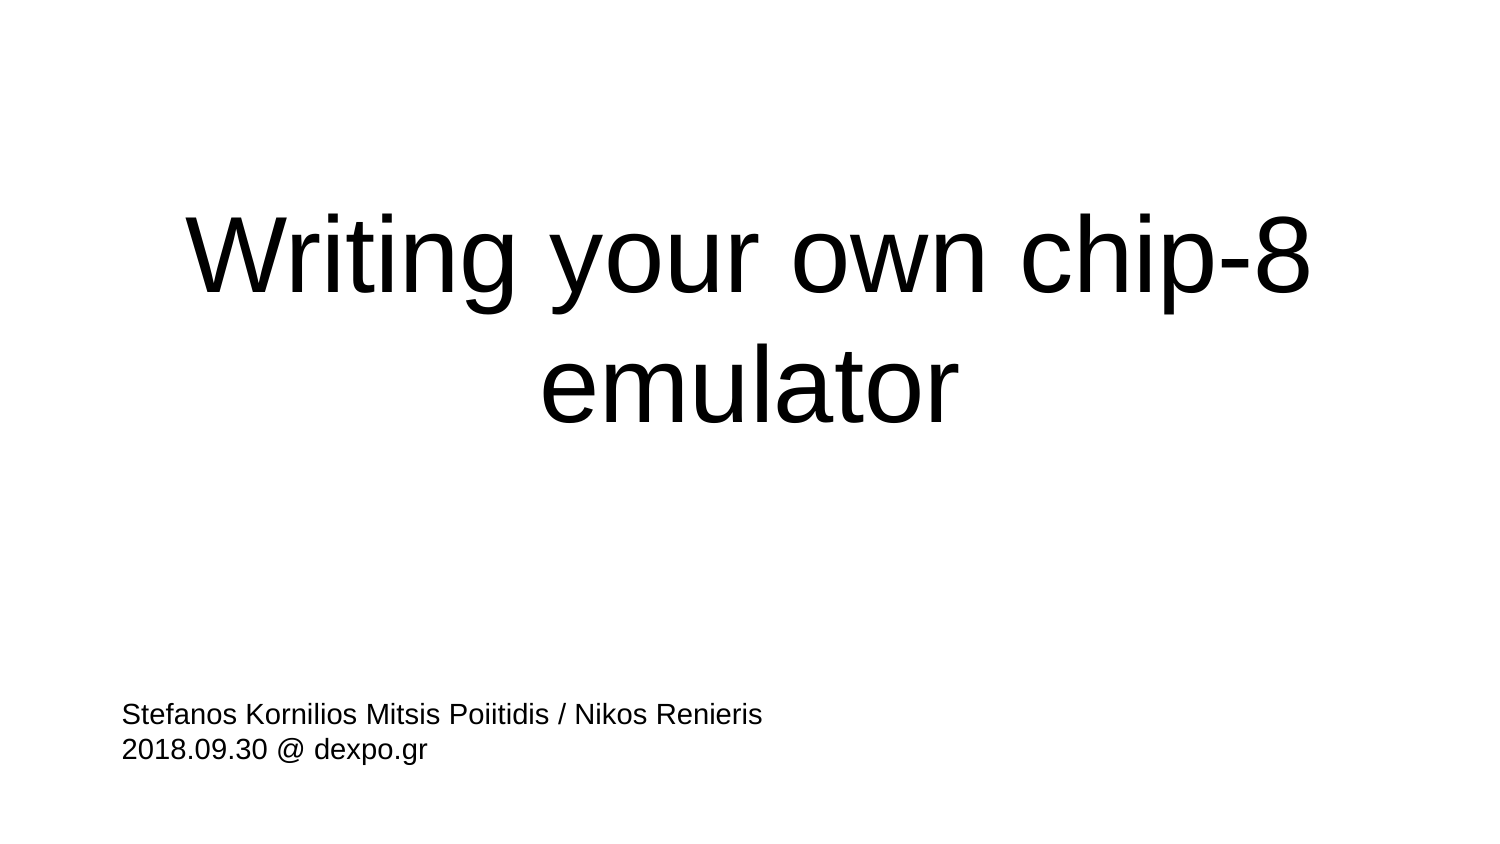

# Writing your own chip-8 emulator
Stefanos Kornilios Mitsis Poiitidis / Nikos Renieris
2018.09.30 @ dexpo.gr